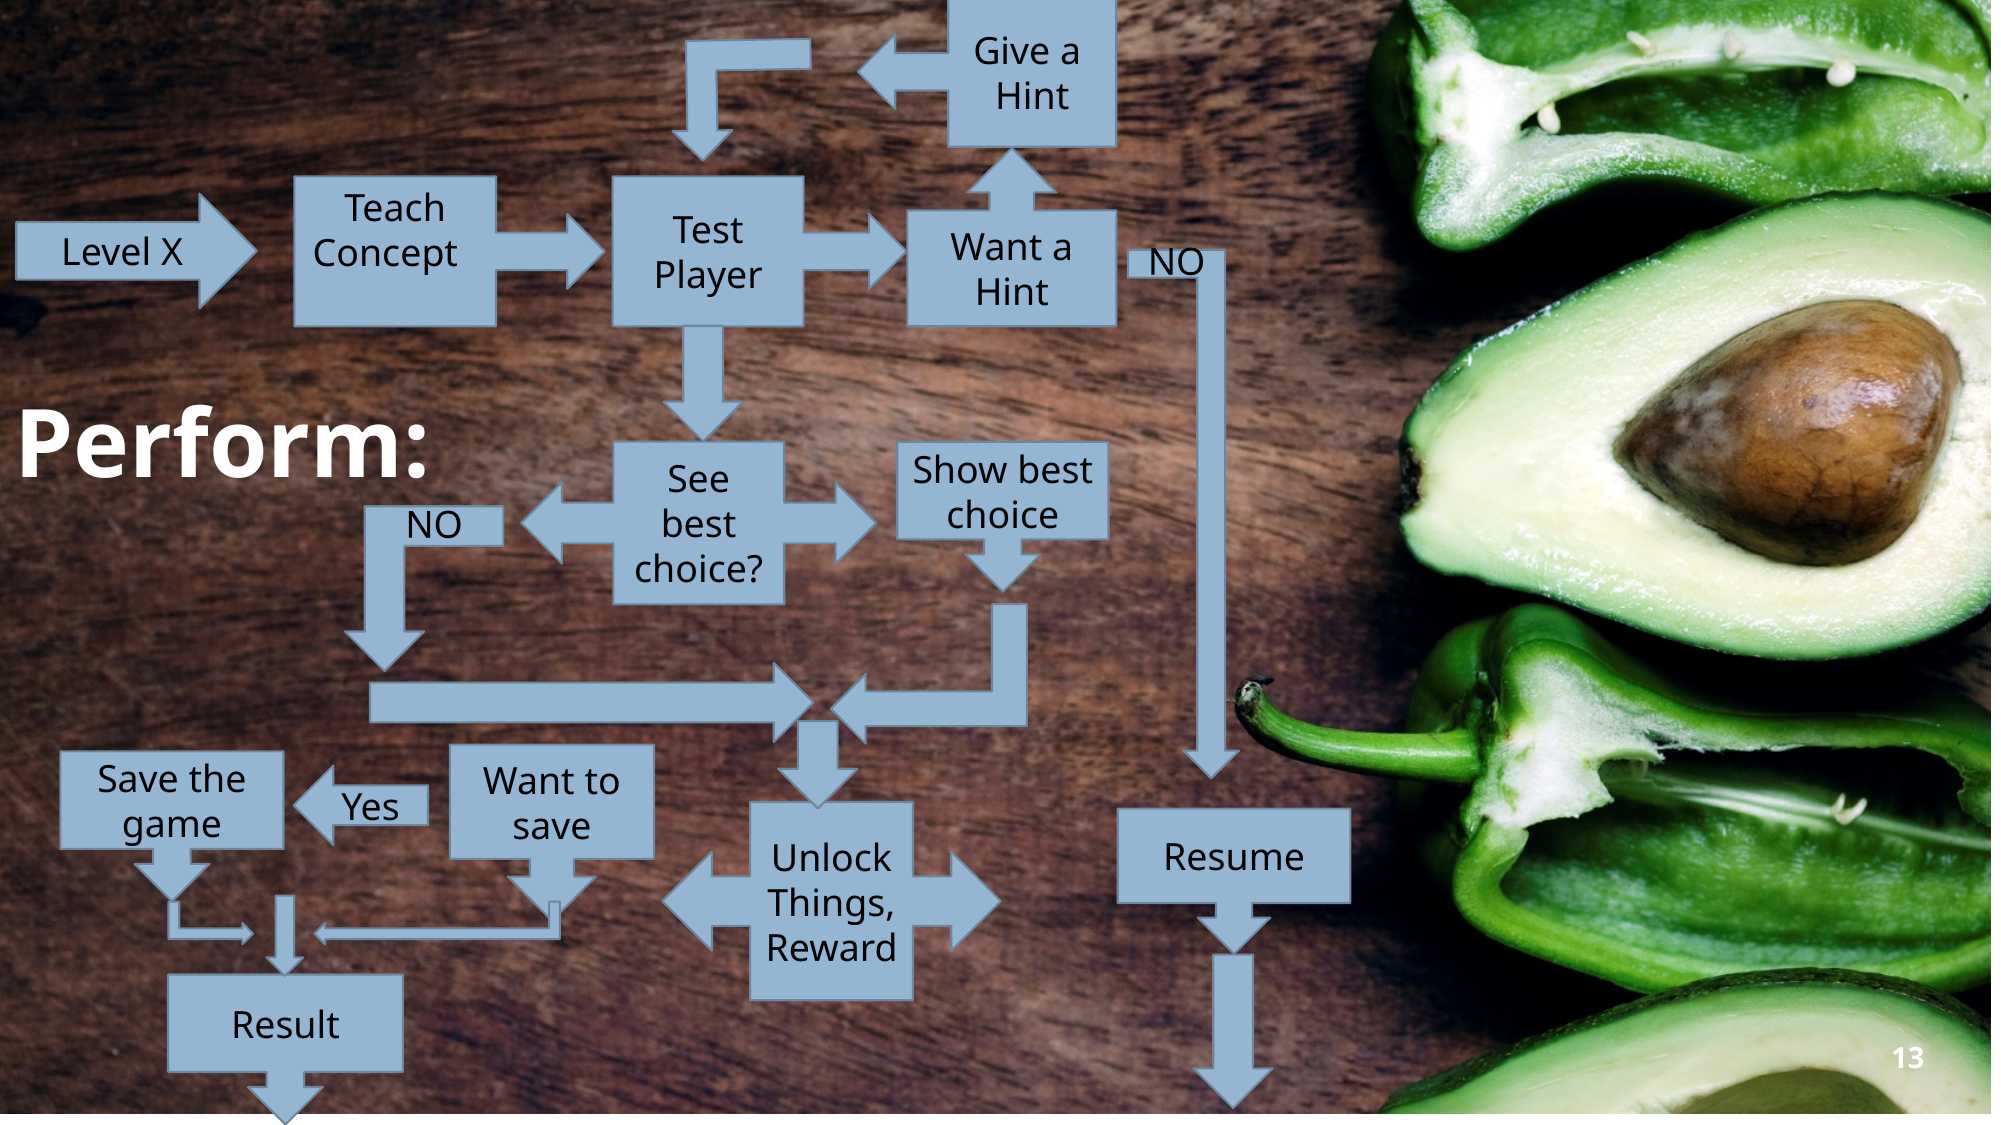

Give a
Hint
Want a
Hint
Teach
Concept
Test
Player
Level X
ON
Perform:
See best choice?
Show best
choice
ON
Want to save
Save the game
Yes
Unlock
Things,
Reward
Resume
Result